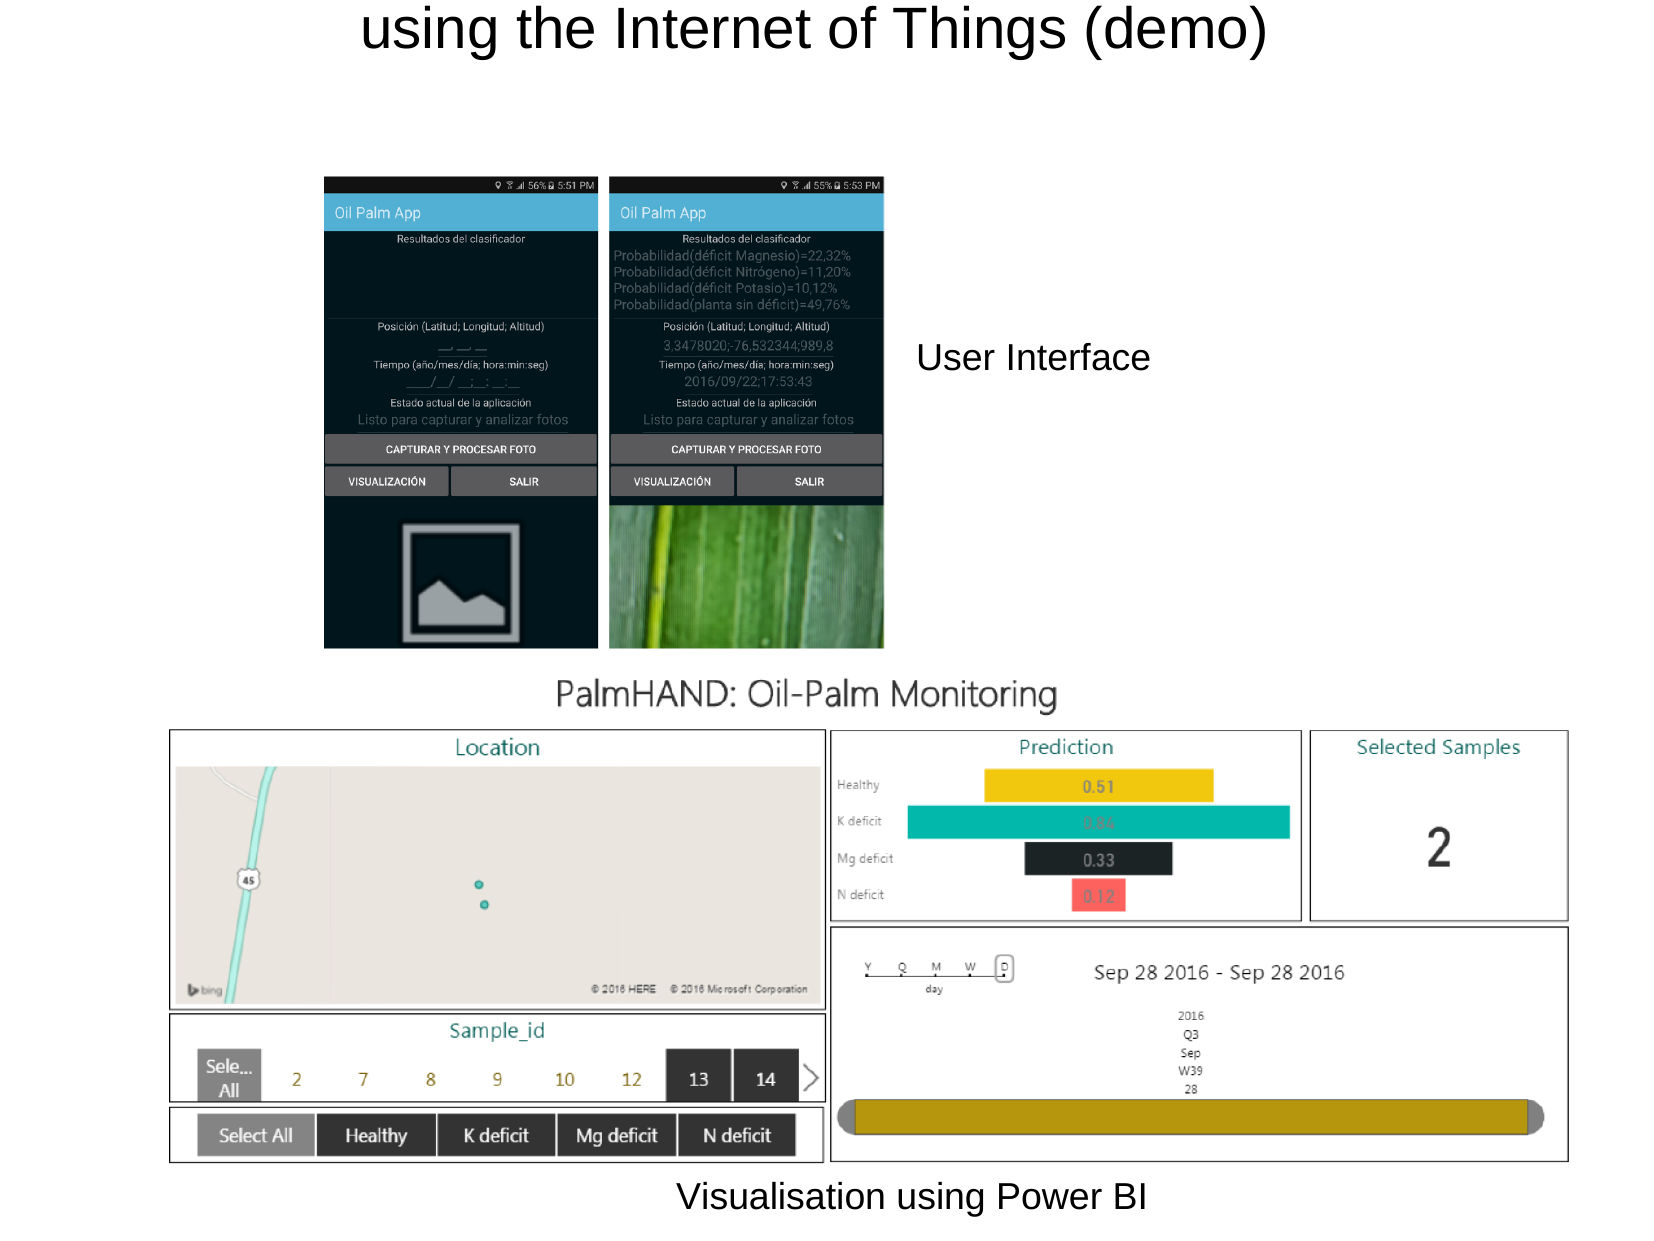

# Identification of Nutrient Deficiencies in Oil Palm using the Internet of Things (demo)
User Interface
Visualisation using Power BI